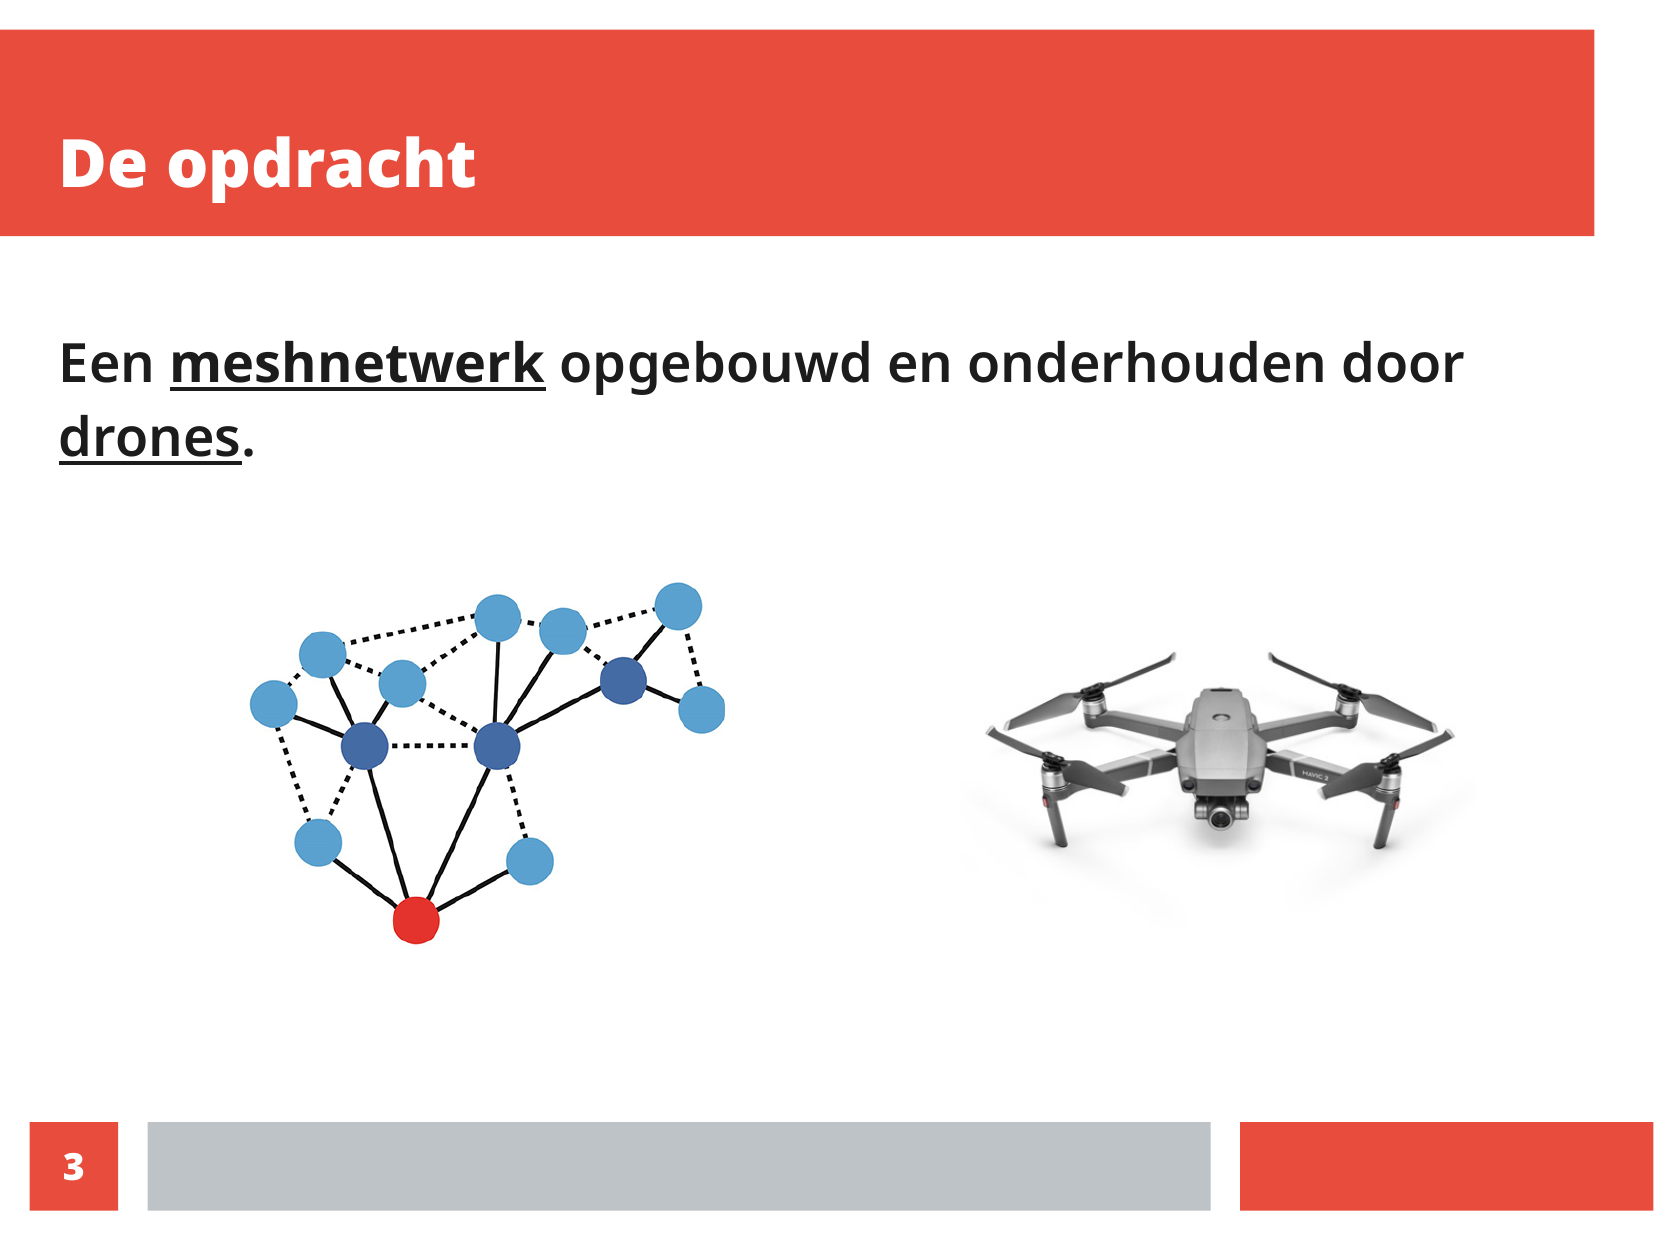

# De opdracht
Een meshnetwerk opgebouwd en onderhouden door drones.
3